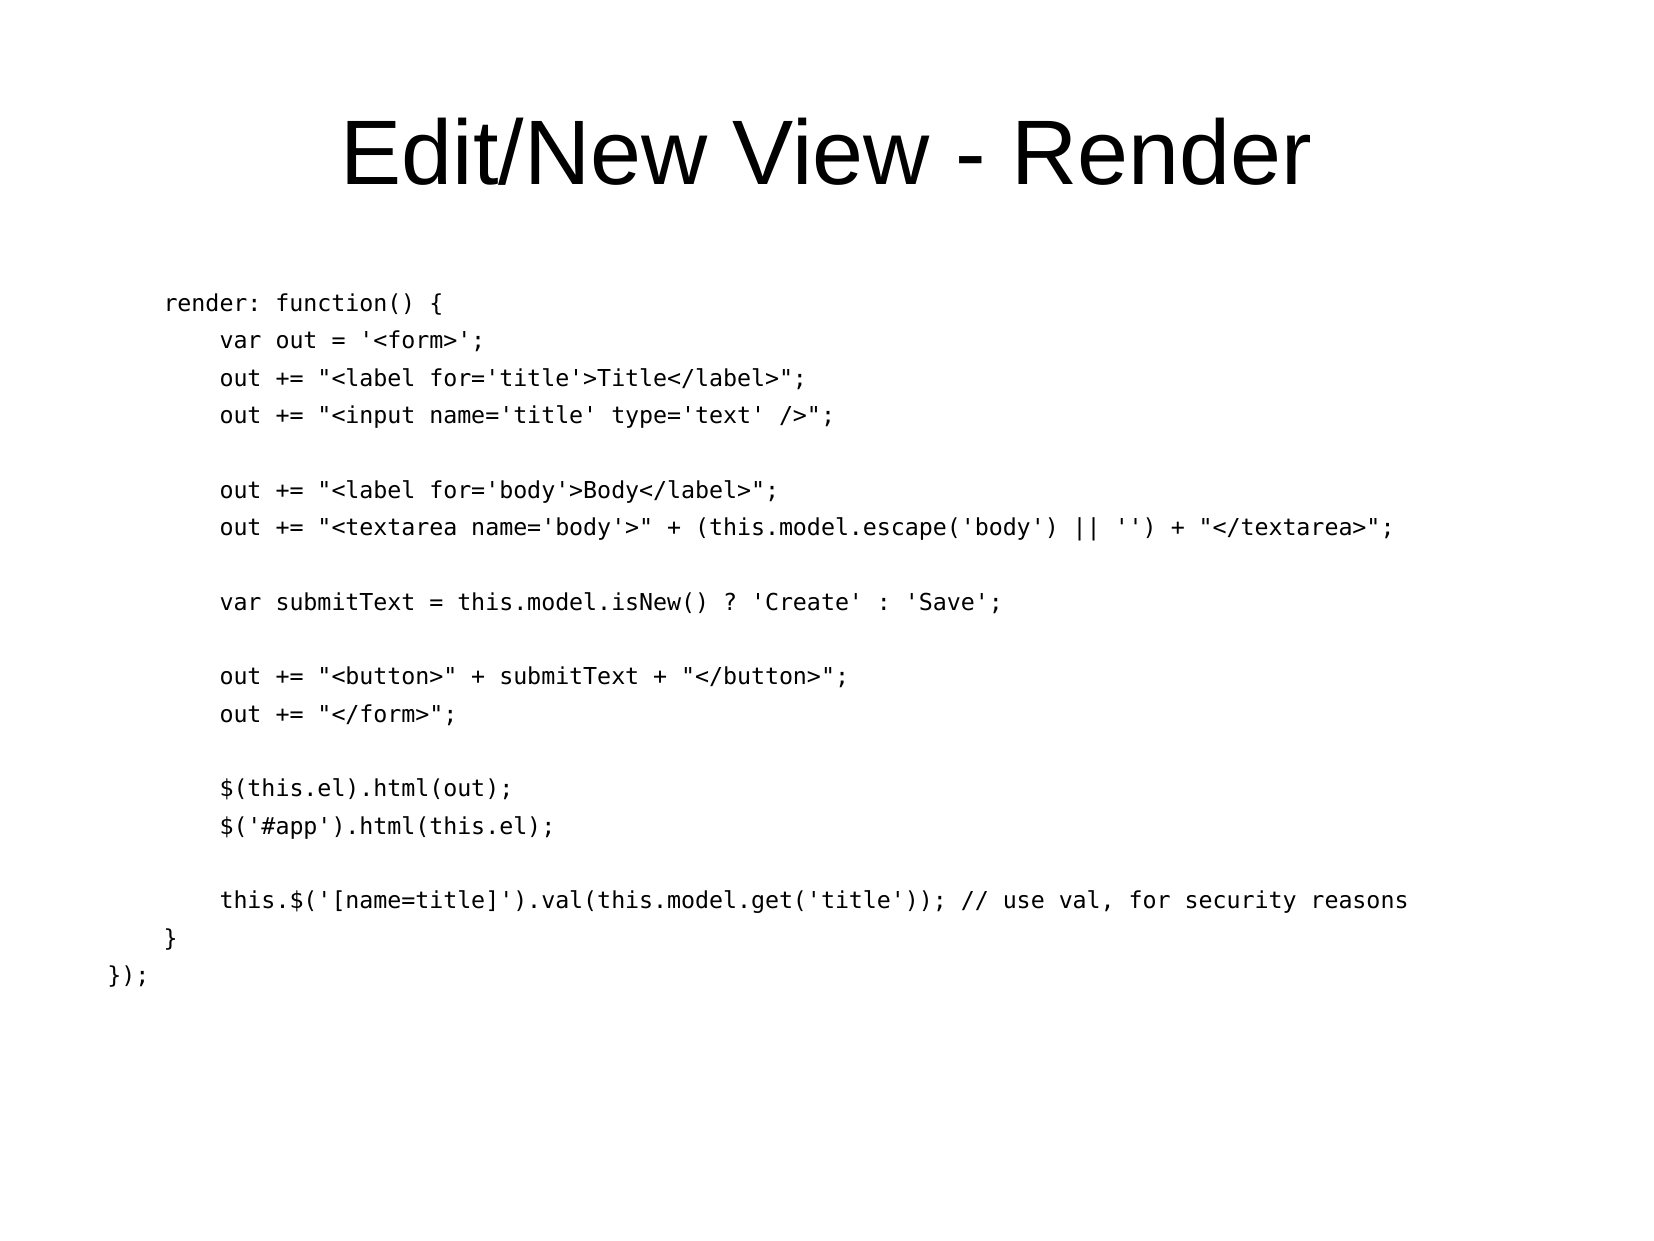

# Edit/New View - Render
 render: function() {
 var out = '<form>';
 out += "<label for='title'>Title</label>";
 out += "<input name='title' type='text' />";
 out += "<label for='body'>Body</label>";
 out += "<textarea name='body'>" + (this.model.escape('body') || '') + "</textarea>";
 var submitText = this.model.isNew() ? 'Create' : 'Save';
 out += "<button>" + submitText + "</button>";
 out += "</form>";
 $(this.el).html(out);
 $('#app').html(this.el);
 this.$('[name=title]').val(this.model.get('title')); // use val, for security reasons
 }
});